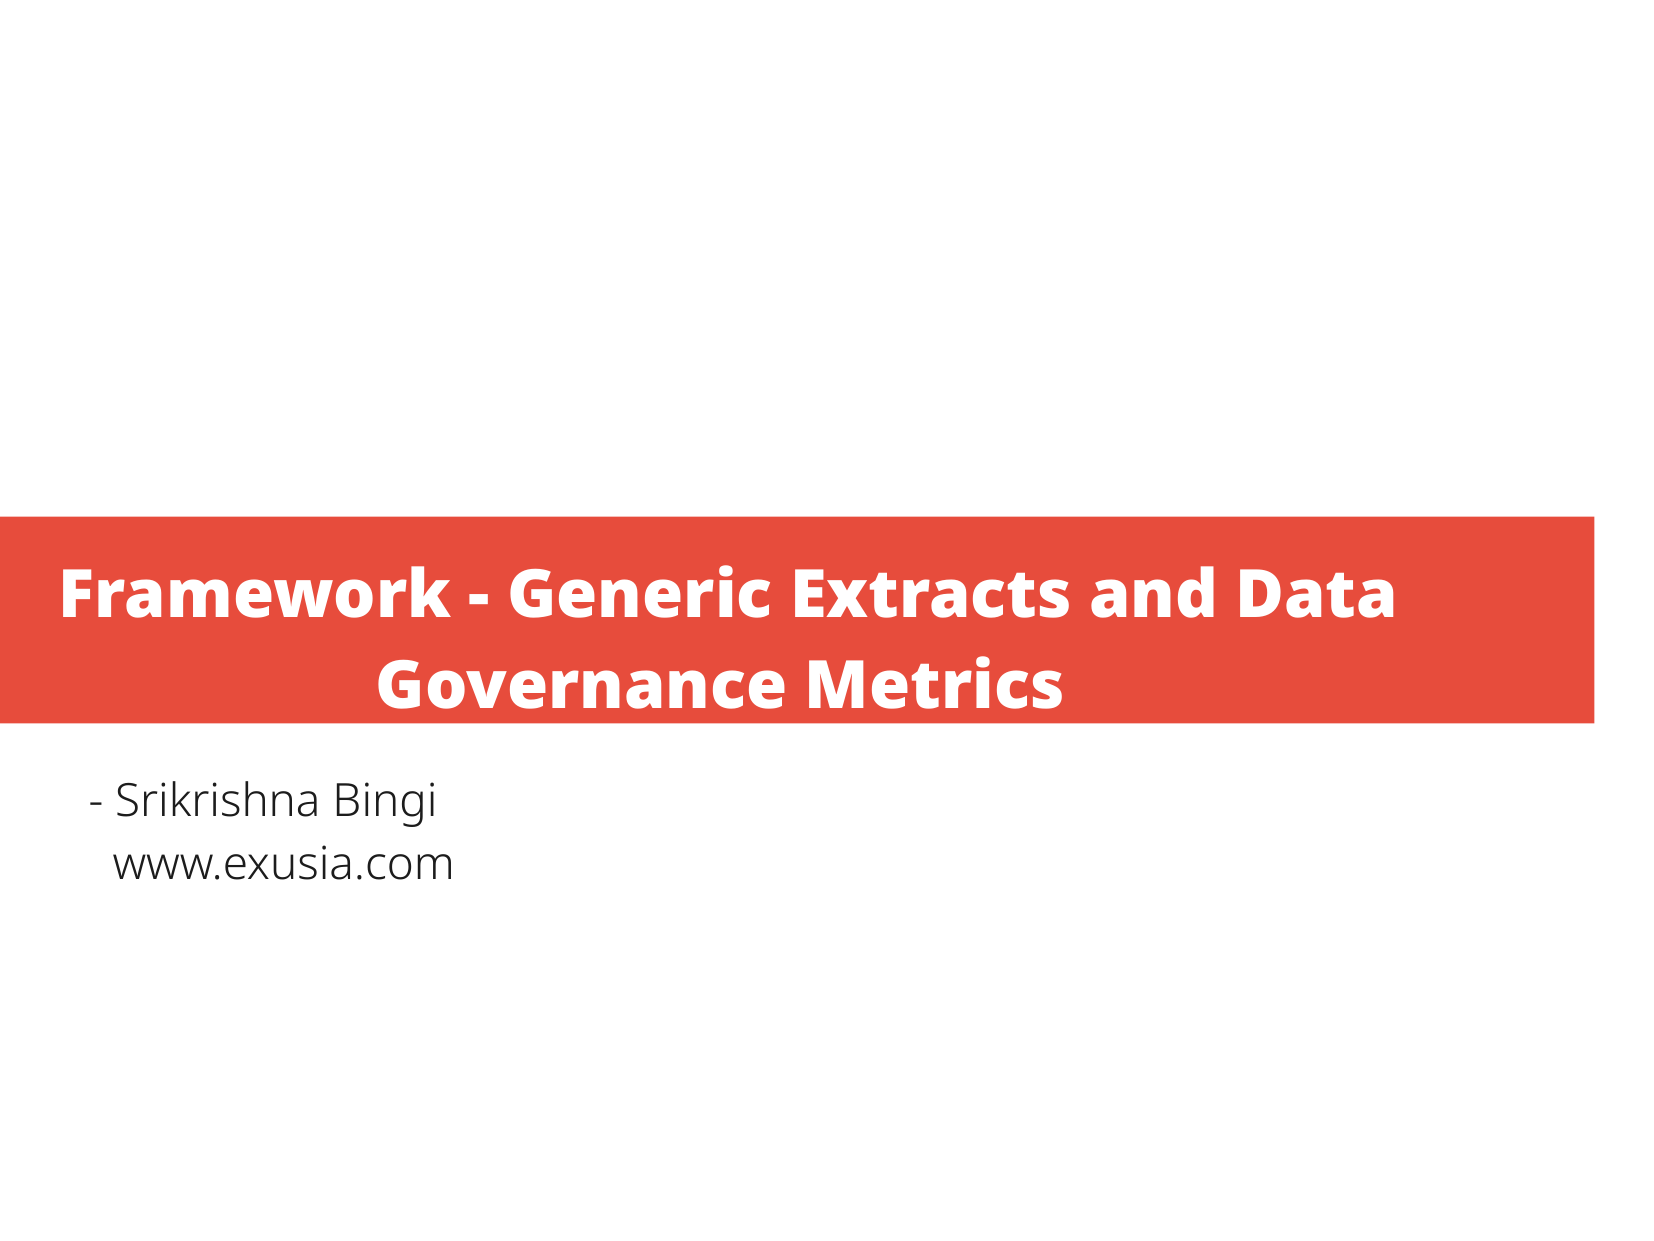

# Framework - Generic Extracts and Data Governance Metrics
- Srikrishna Bingi
 www.exusia.com